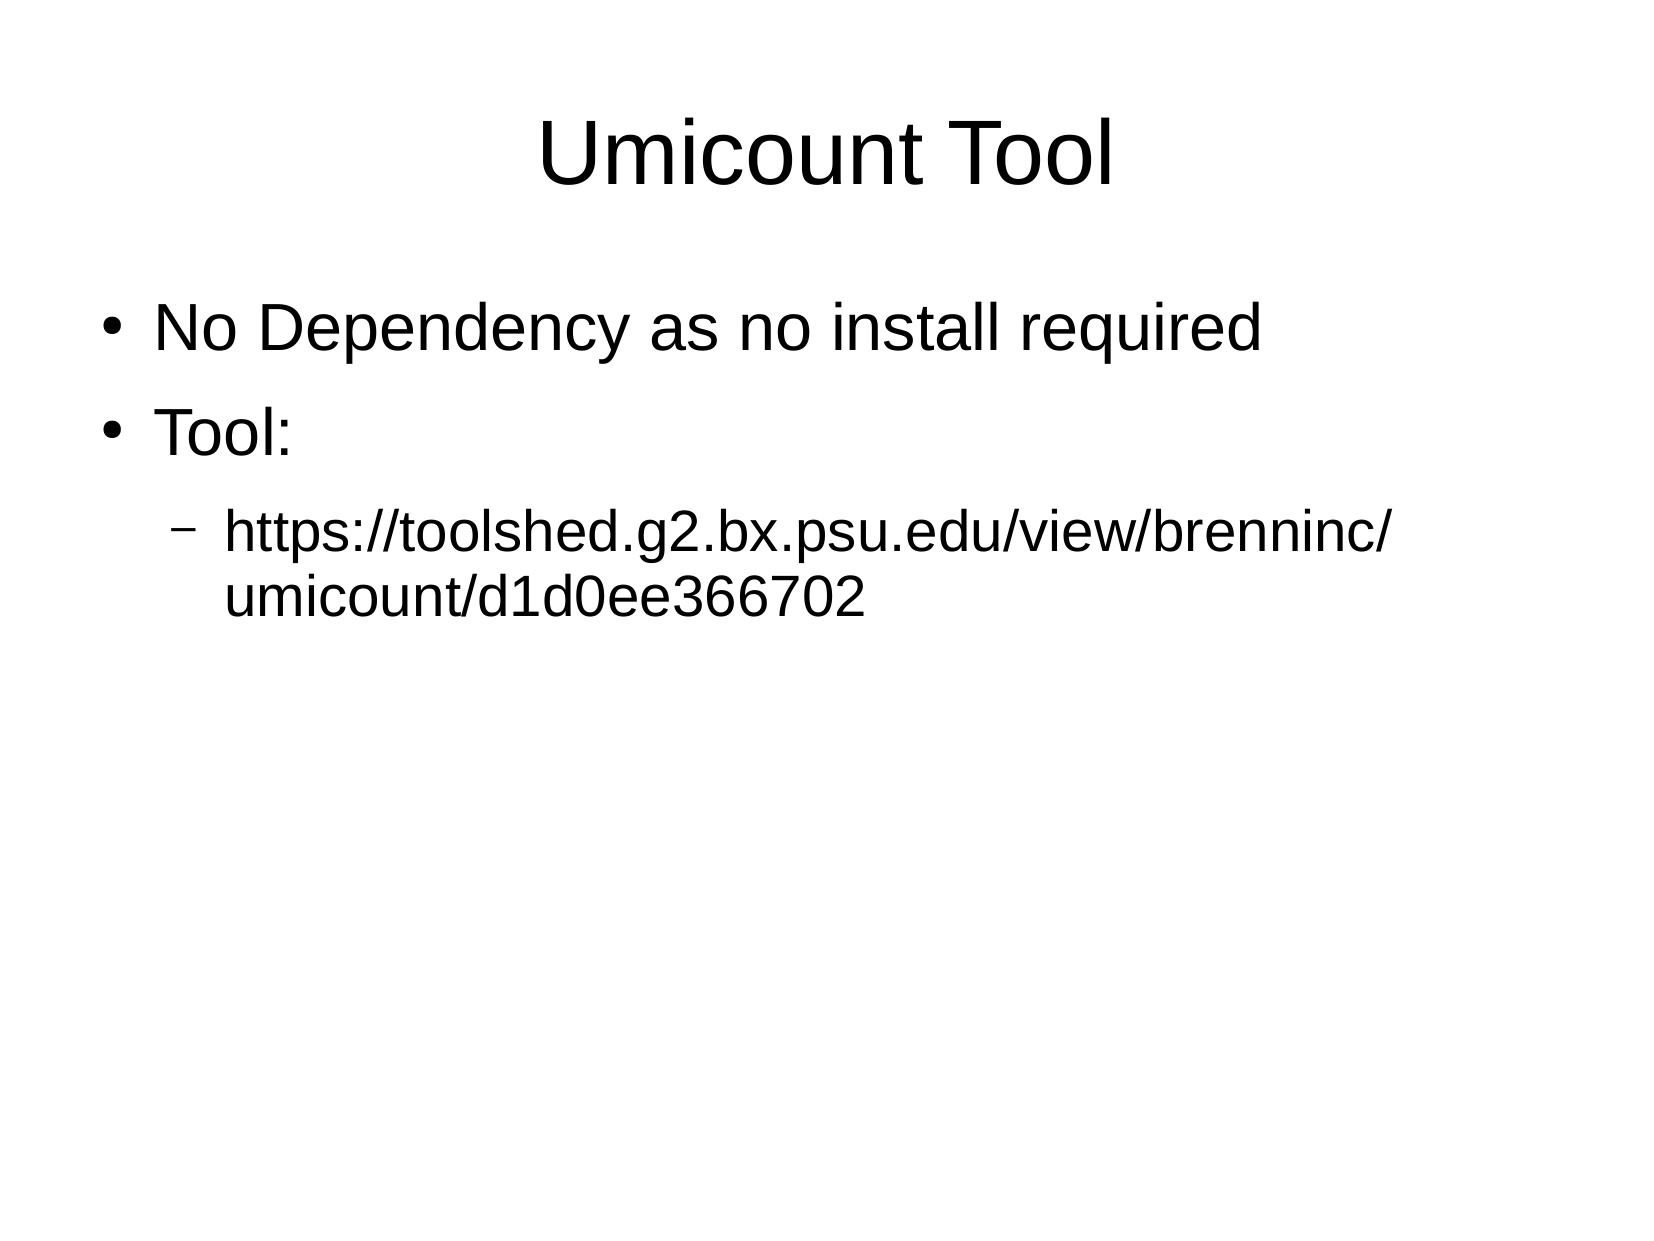

# Umicount Tool
No Dependency as no install required
Tool:
https://toolshed.g2.bx.psu.edu/view/brenninc/umicount/d1d0ee366702